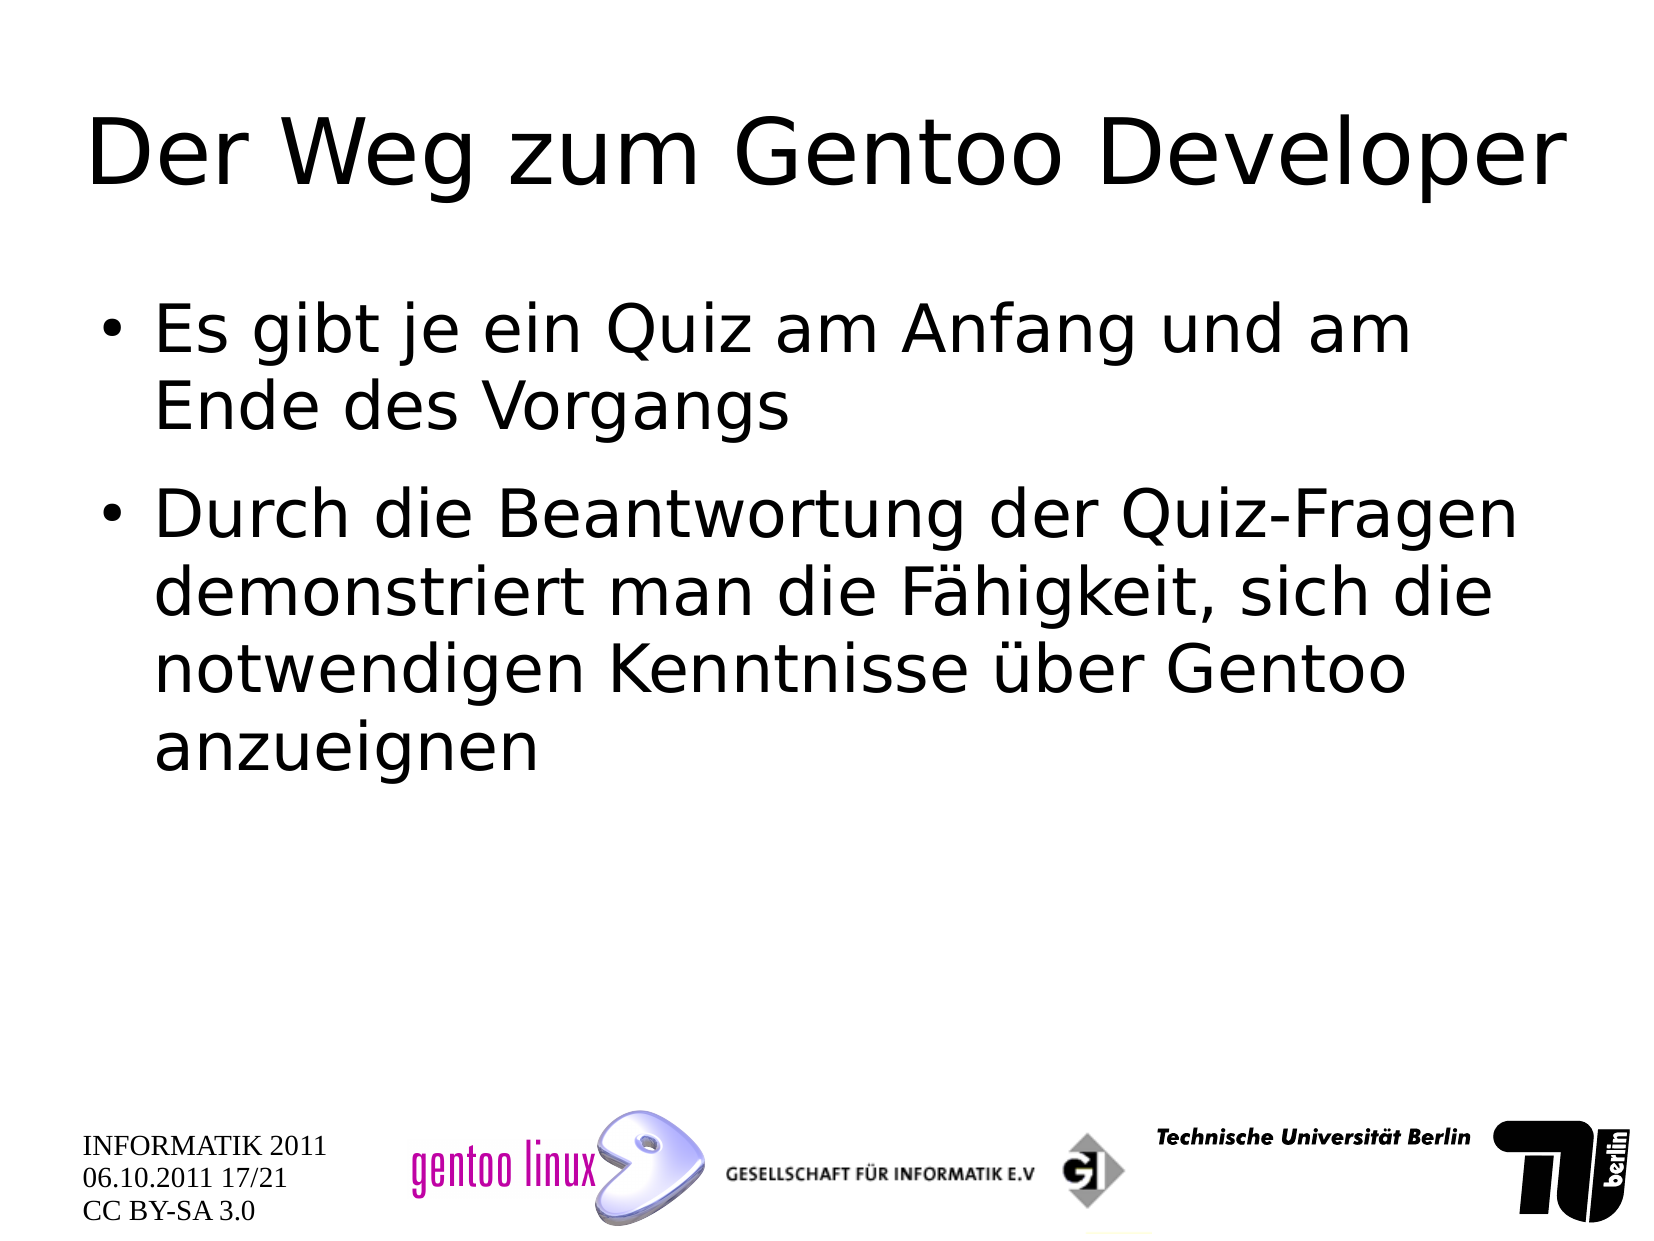

# Der Weg zum Gentoo Developer
Es gibt je ein Quiz am Anfang und am Ende des Vorgangs
Durch die Beantwortung der Quiz-Fragen demonstriert man die Fähigkeit, sich die notwendigen Kenntnisse über Gentoo anzueignen